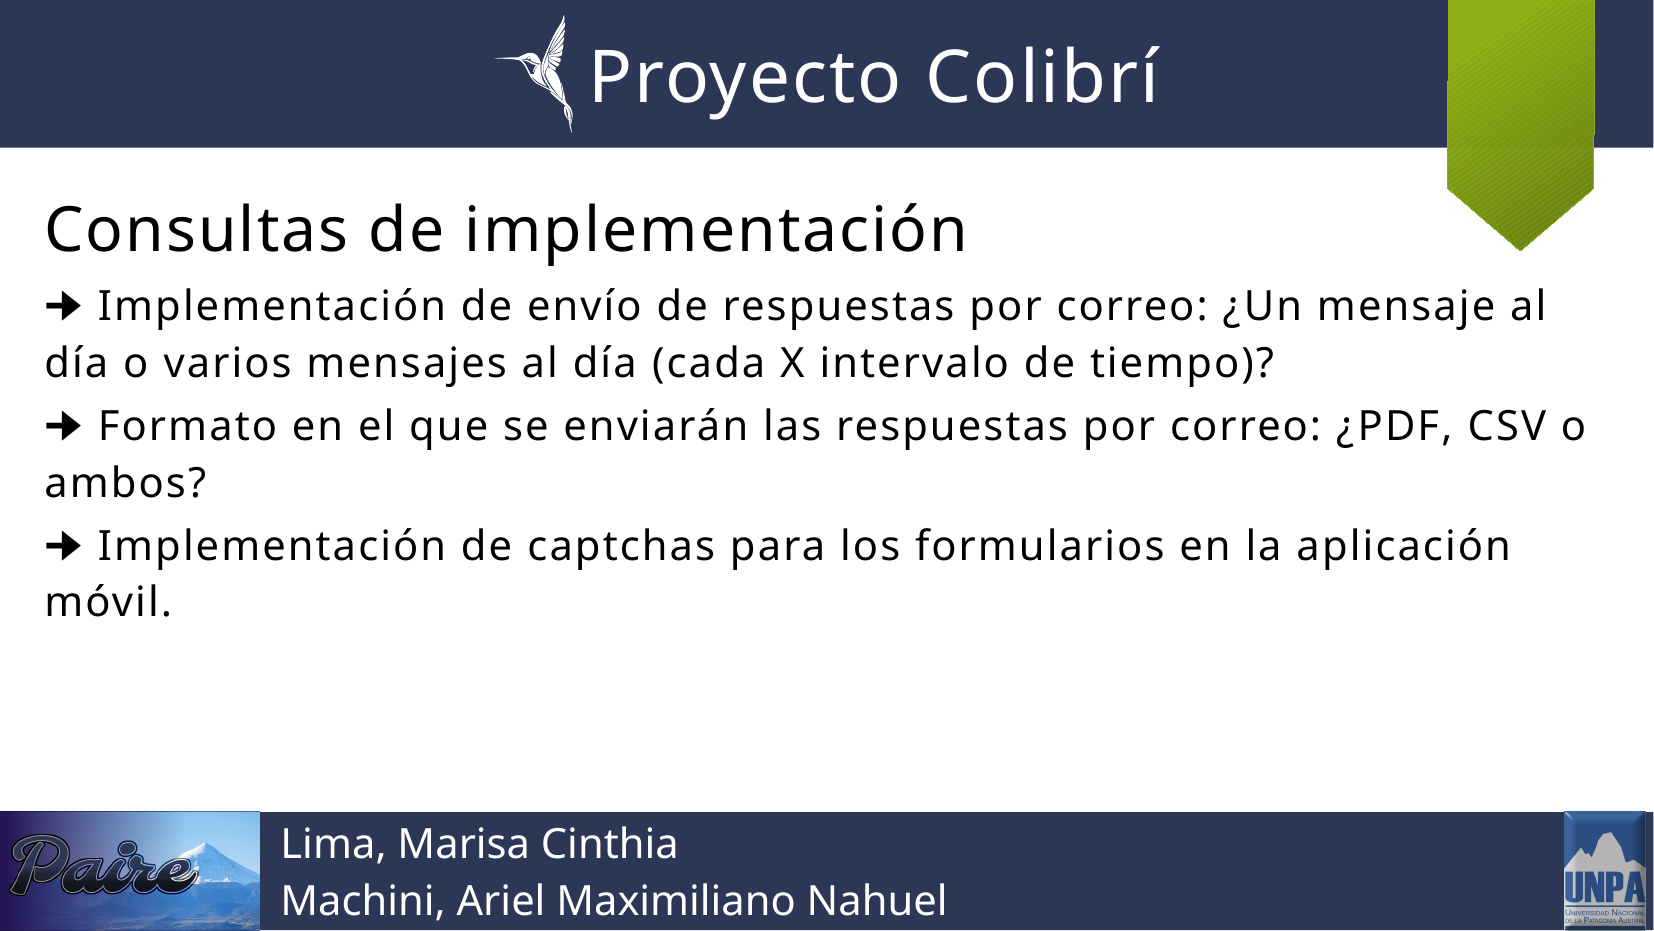

Proyecto Colibrí
Consultas de implementación
🠊 Implementación de envío de respuestas por correo: ¿Un mensaje al día o varios mensajes al día (cada X intervalo de tiempo)?
🠊 Formato en el que se enviarán las respuestas por correo: ¿PDF, CSV o ambos?
🠊 Implementación de captchas para los formularios en la aplicación móvil.
Lima, Marisa Cinthia
Machini, Ariel Maximiliano Nahuel